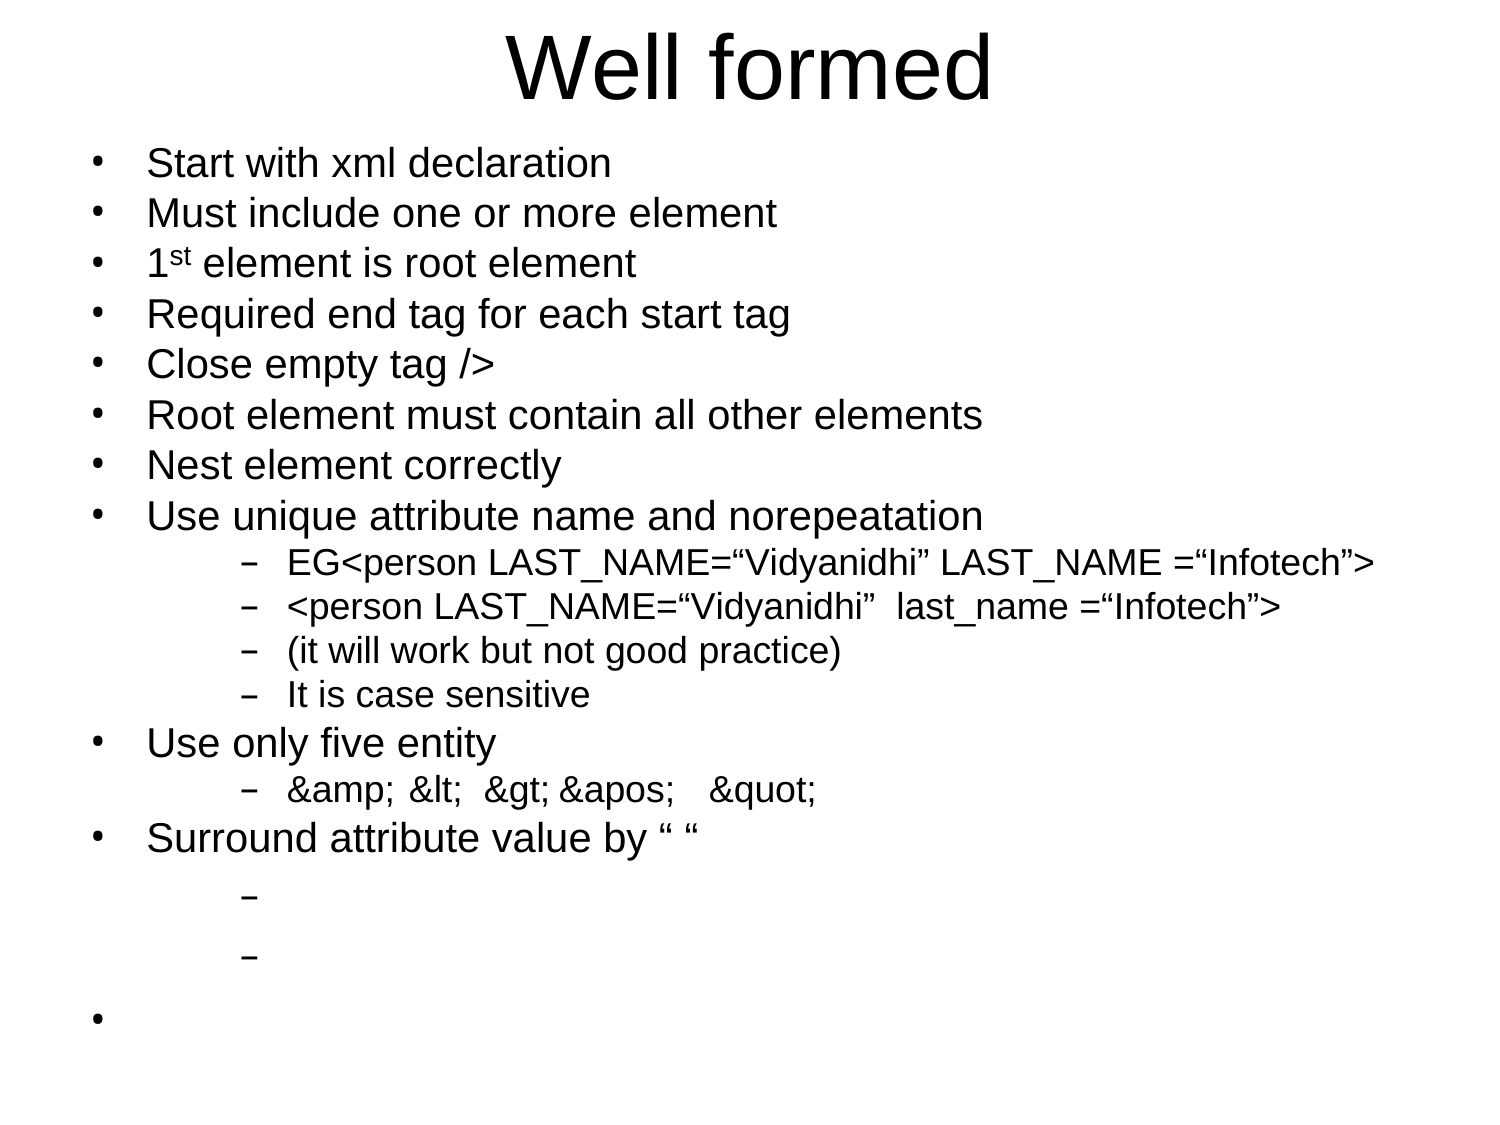

# Well formed
Start with xml declaration
Must include one or more element
1st element is root element
Required end tag for each start tag
Close empty tag />
Root element must contain all other elements
Nest element correctly
Use unique attribute name and norepeatation
EG<person LAST_NAME=“Vidyanidhi” LAST_NAME =“Infotech”>
<person LAST_NAME=“Vidyanidhi” last_name =“Infotech”>
(it will work but not good practice)
It is case sensitive
Use only five entity
&amp; 	&lt;	&gt;	&apos;	&quot;
Surround attribute value by “ “